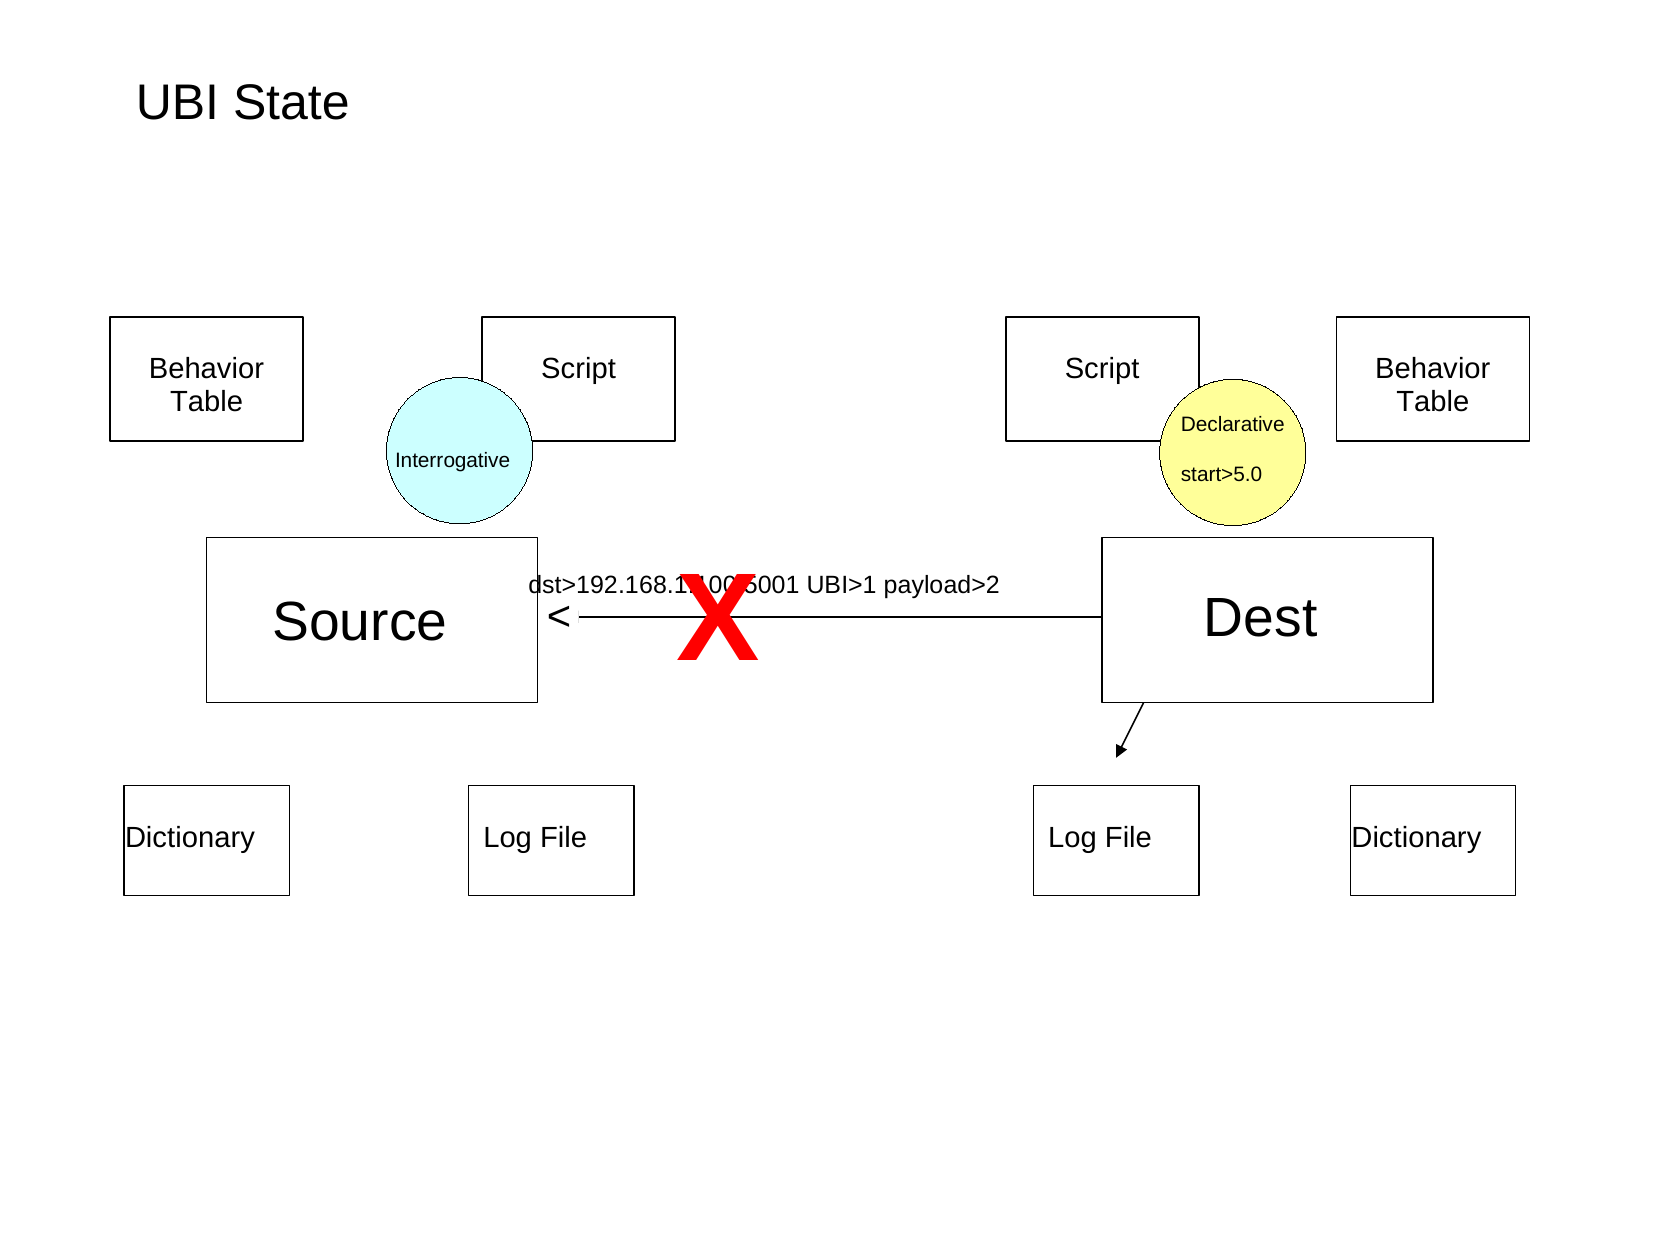

UBI State
#
Behavior Table
Script
Script
Behavior Table
Interrogative
Declarative
start>5.0
X
dst>192.168.1.100/5001 UBI>1 payload>2
Dest
Source
<
Dictionary
Log File
Log File
Dictionary